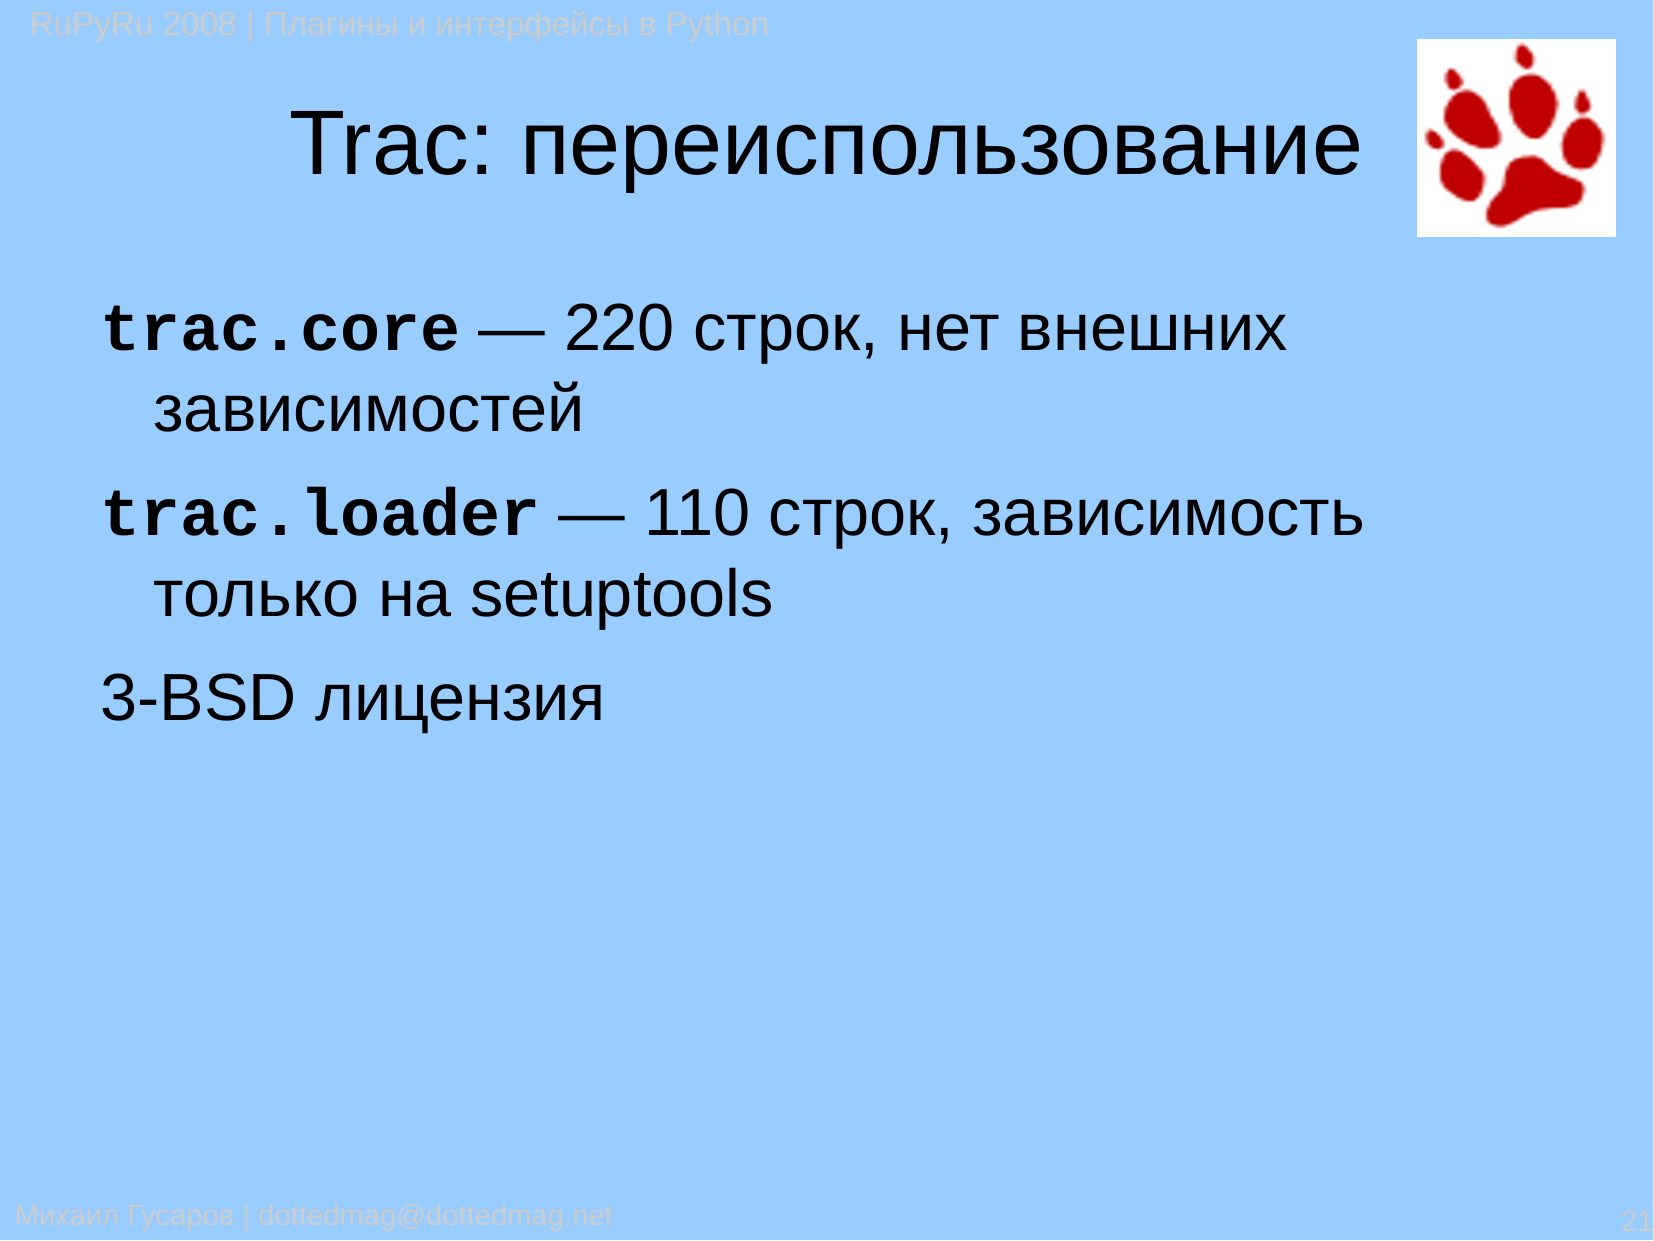

# Trac: переиспользование
trac.core — 220 строк, нет внешних зависимостей
trac.loader — 110 строк, зависимость только на setuptools
3-BSD лицензия
Имя Автора | email@domain.org
21